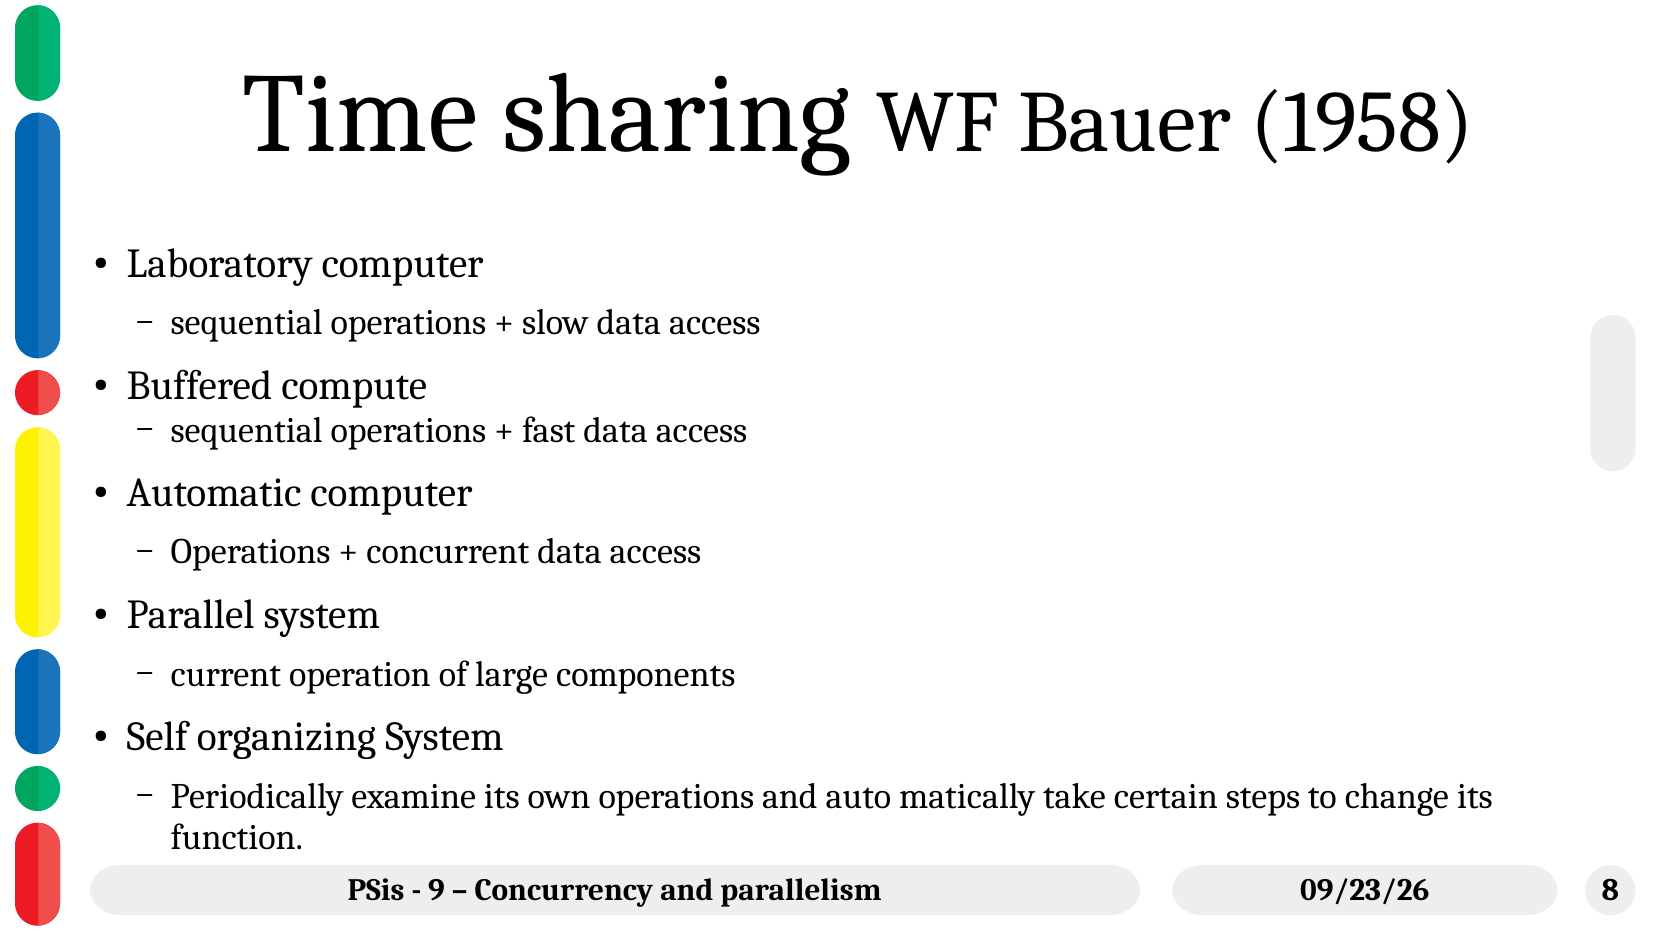

# Time sharing WF Bauer (1958)
Laboratory computer
sequential operations + slow data access
Buffered compute
sequential operations + fast data access
Automatic computer
Operations + concurrent data access
Parallel system
current operation of large components
Self organizing System
Periodically examine its own operations and auto matically take certain steps to change its function.
PSis - 9 – Concurrency and parallelism
8